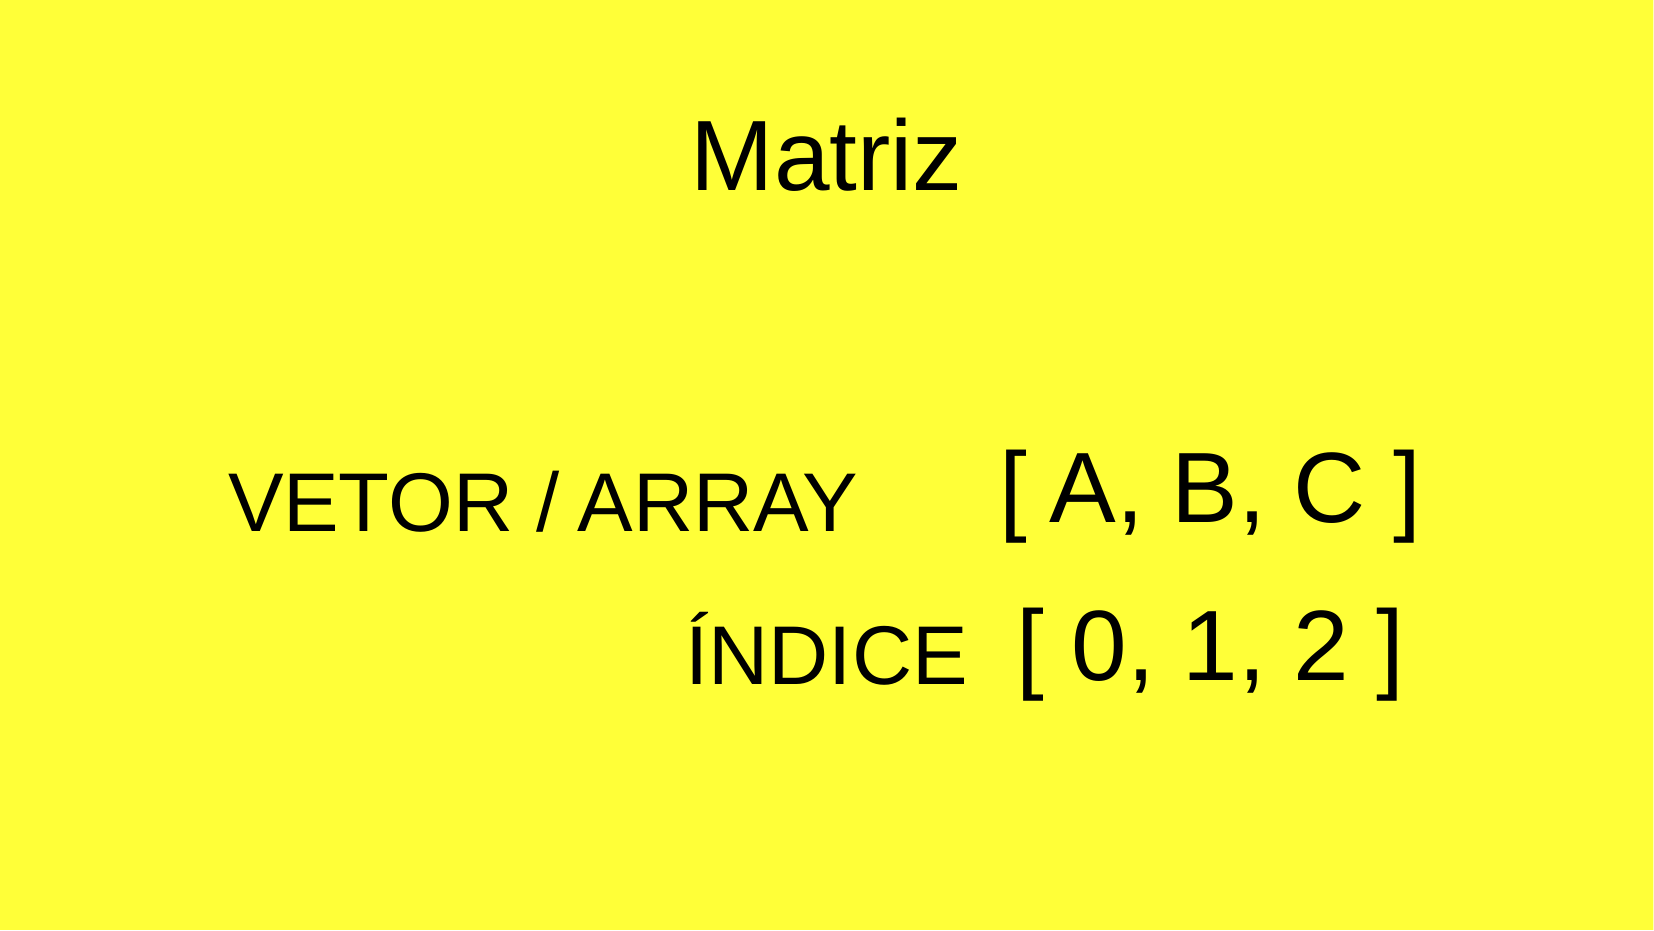

# Matriz
[ A, B, C ]
VETOR / ARRAY
[ 0, 1, 2 ]
ÍNDICE